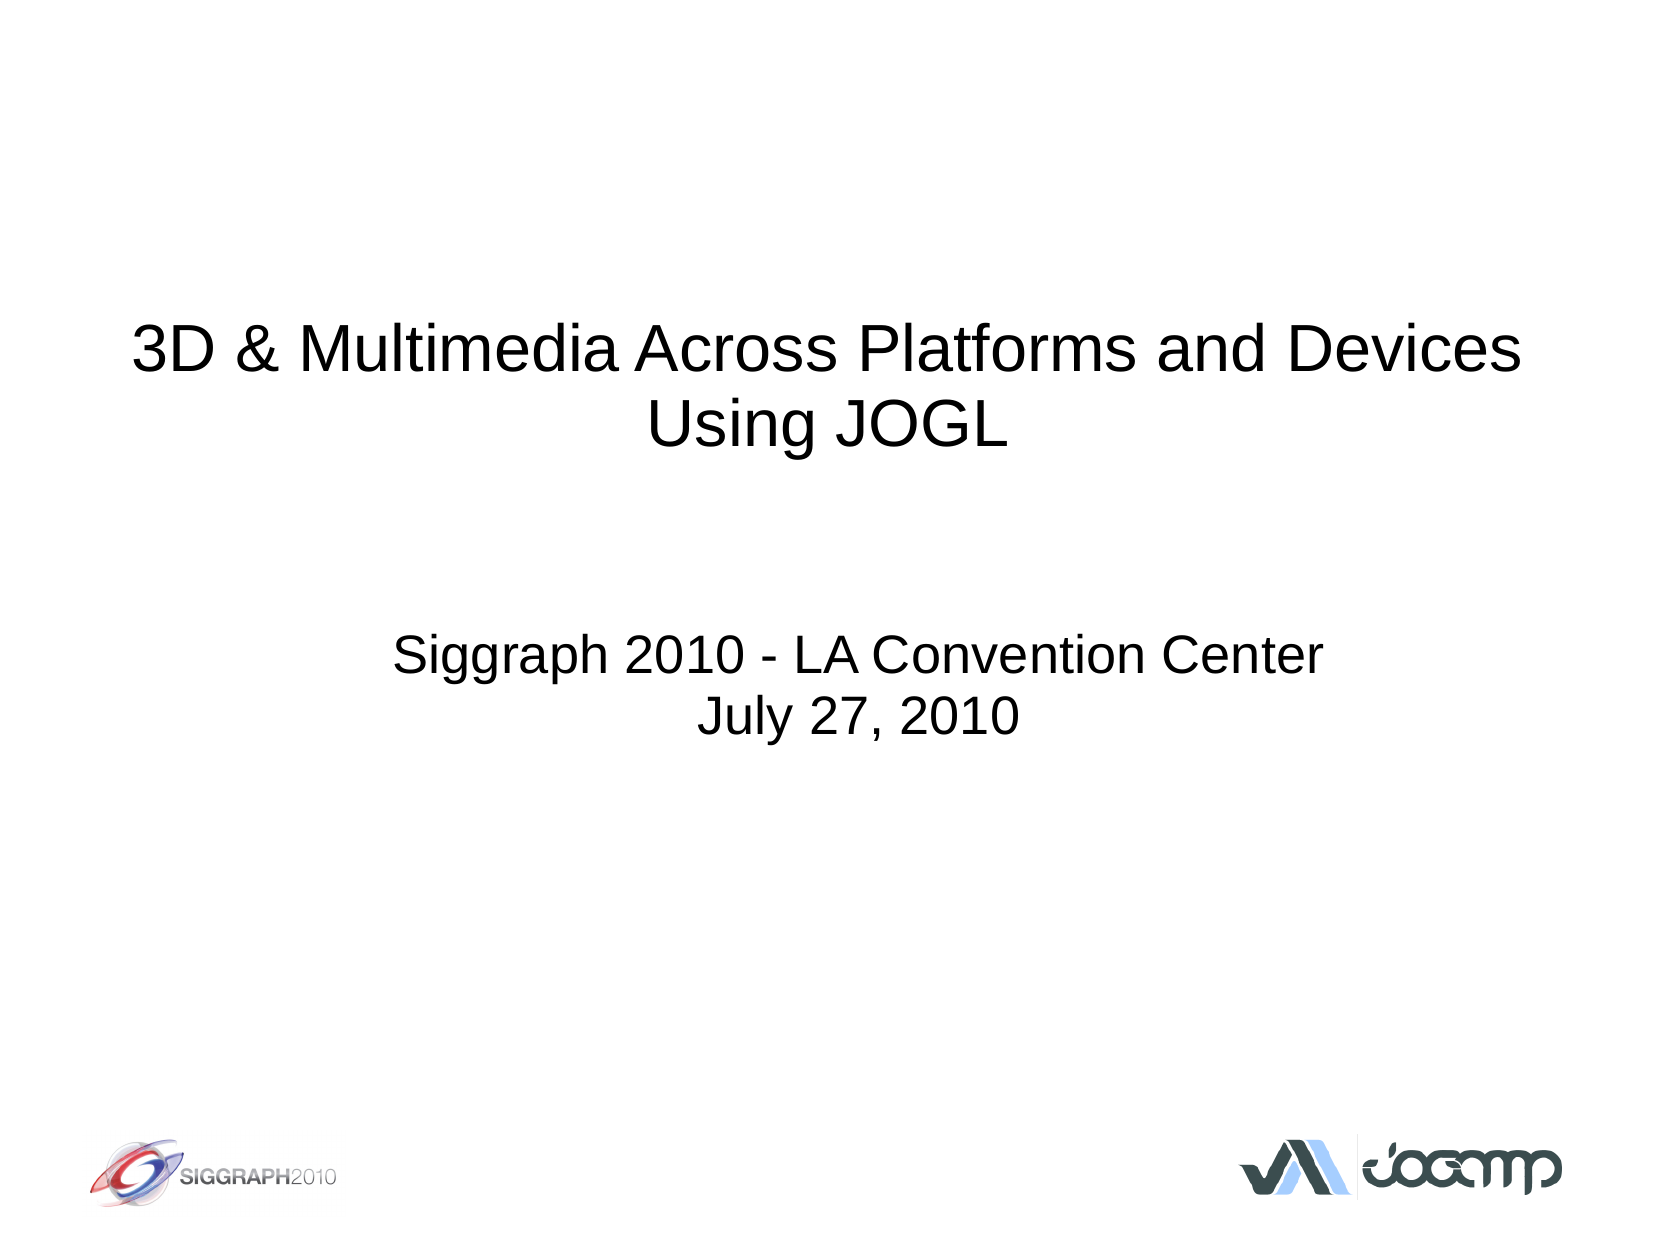

# 3D & Multimedia Across Platforms and Devices Using JOGL
Siggraph 2010 - LA Convention Center
July 27, 2010